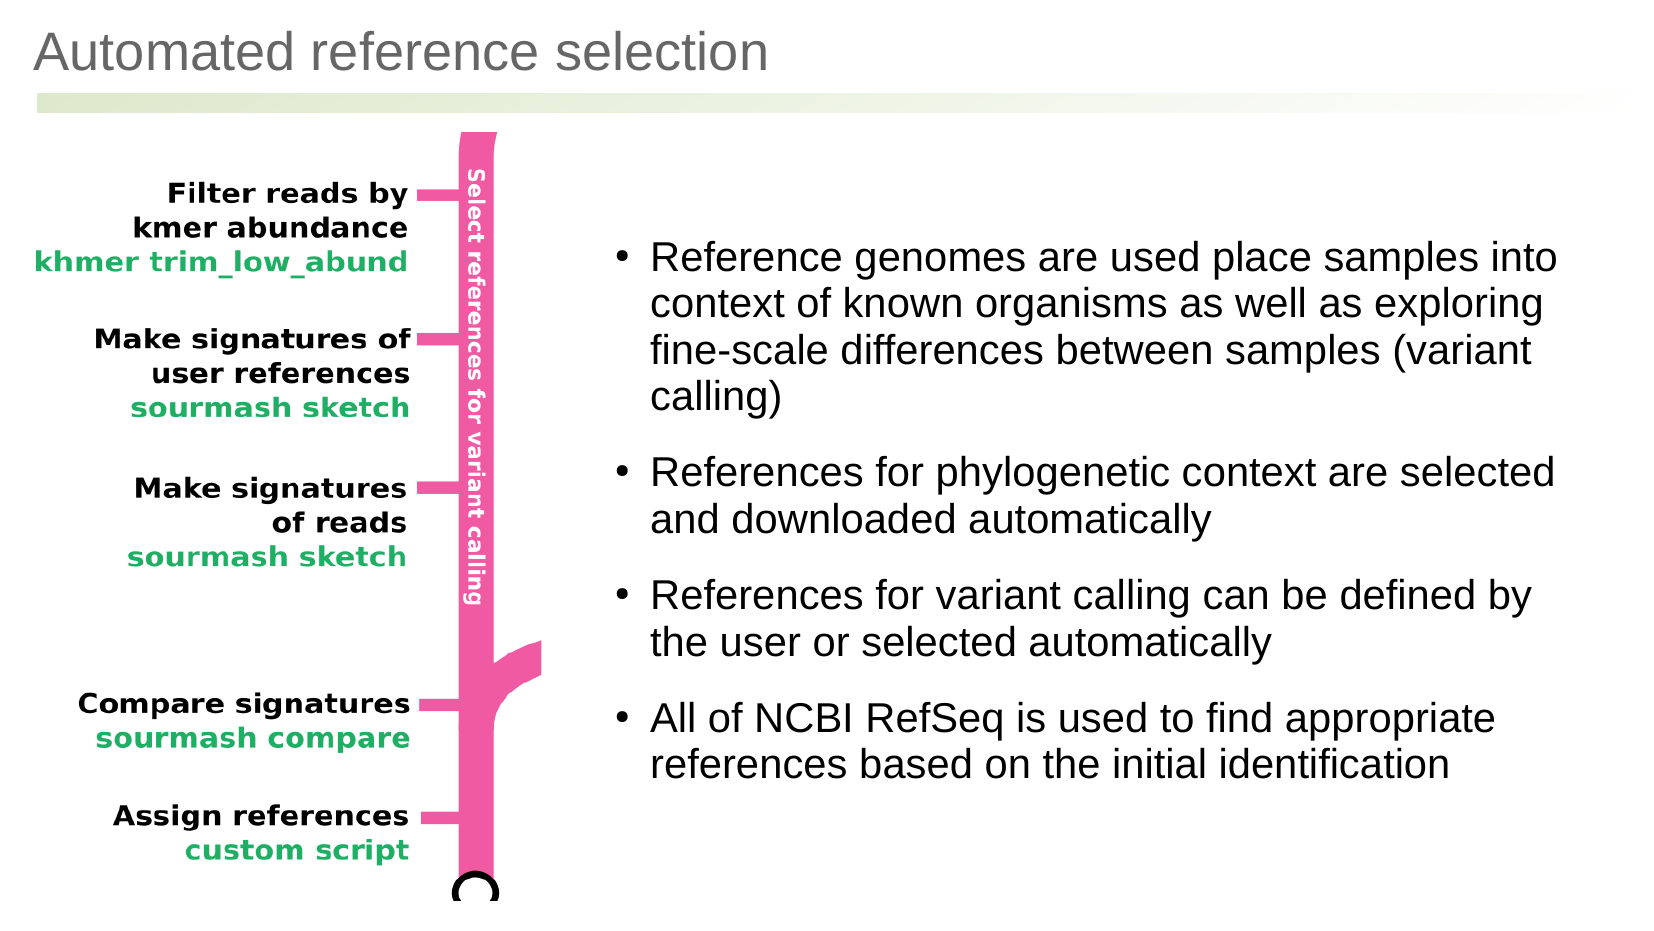

Automated reference selection
Reference genomes are used place samples into context of known organisms as well as exploring fine-scale differences between samples (variant calling)
References for phylogenetic context are selected and downloaded automatically
References for variant calling can be defined by the user or selected automatically
All of NCBI RefSeq is used to find appropriate references based on the initial identification